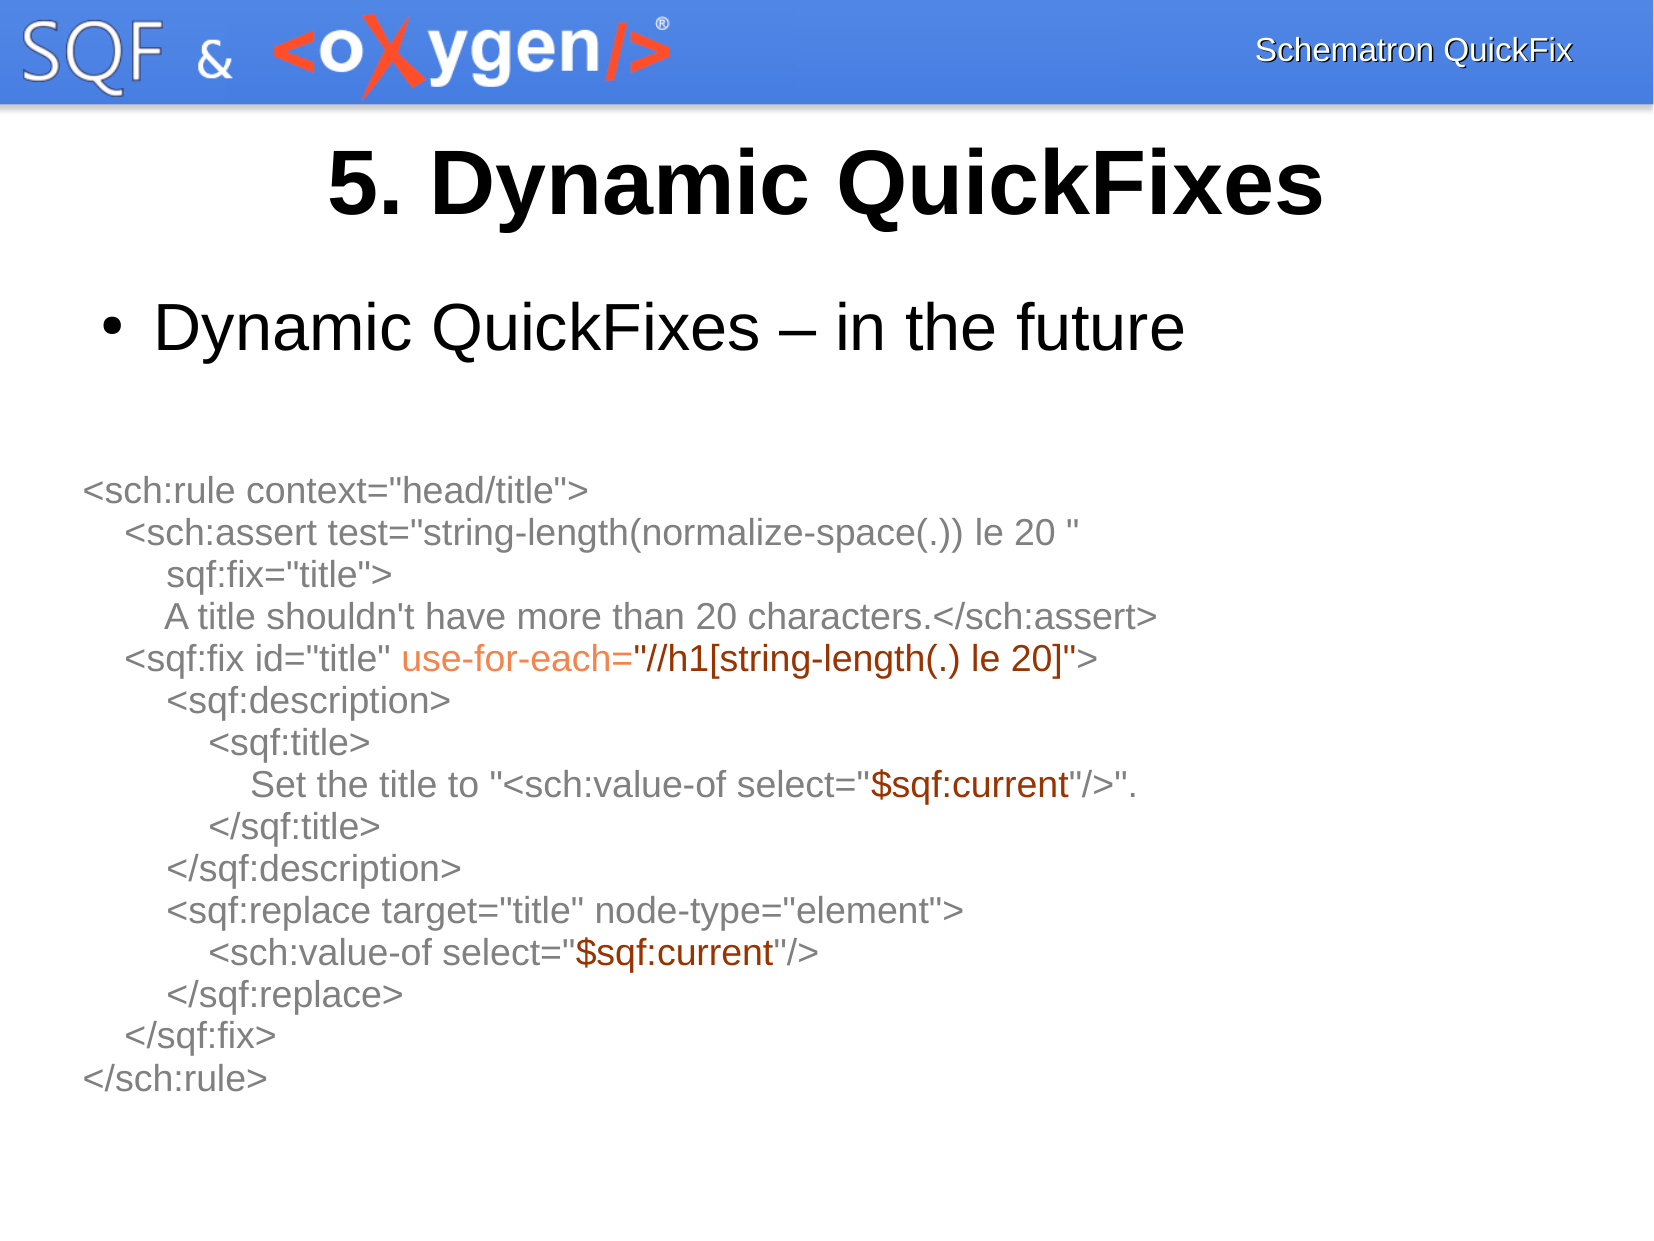

# 5. Dynamic QuickFixes
Dynamic QuickFixes – in the future
<sch:rule context="head/title">
 <sch:assert test="string-length(normalize-space(.)) le 20 "
 sqf:fix="title">
 A title shouldn't have more than 20 characters.</sch:assert>
 <sqf:fix id="title" use-for-each="//h1[string-length(.) le 20]">
 <sqf:description>
 <sqf:title>
 Set the title to "<sch:value-of select="$sqf:current"/>".
 </sqf:title>
 </sqf:description>
 <sqf:replace target="title" node-type="element">
 <sch:value-of select="$sqf:current"/>
 </sqf:replace>
 </sqf:fix>
</sch:rule>